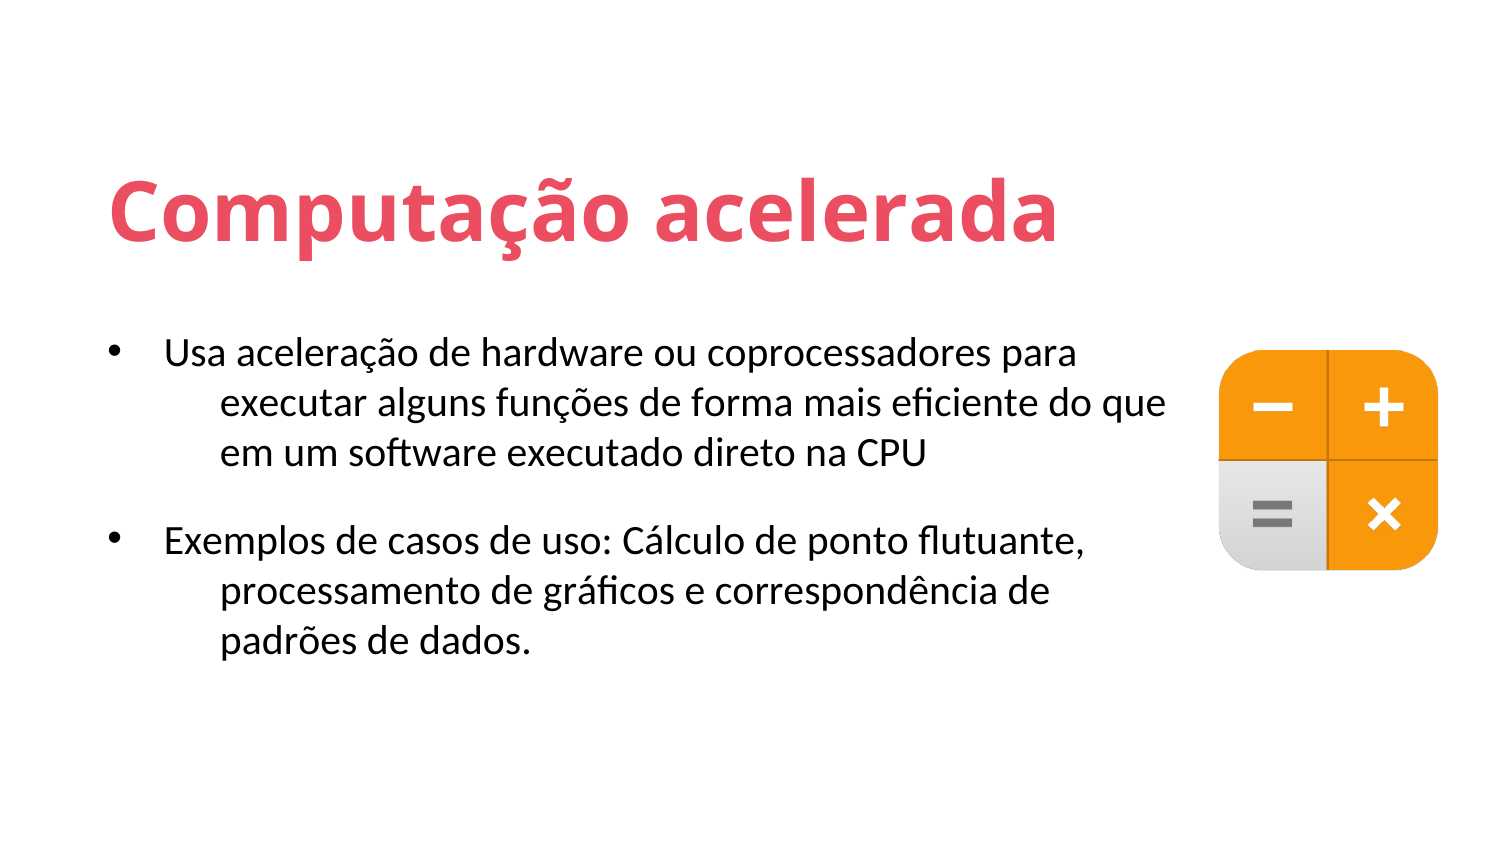

Computação acelerada
Usa aceleração de hardware ou coprocessadores para executar alguns funções de forma mais eficiente do que em um software executado direto na CPU
Exemplos de casos de uso: Cálculo de ponto flutuante, processamento de gráficos e correspondência de padrões de dados.